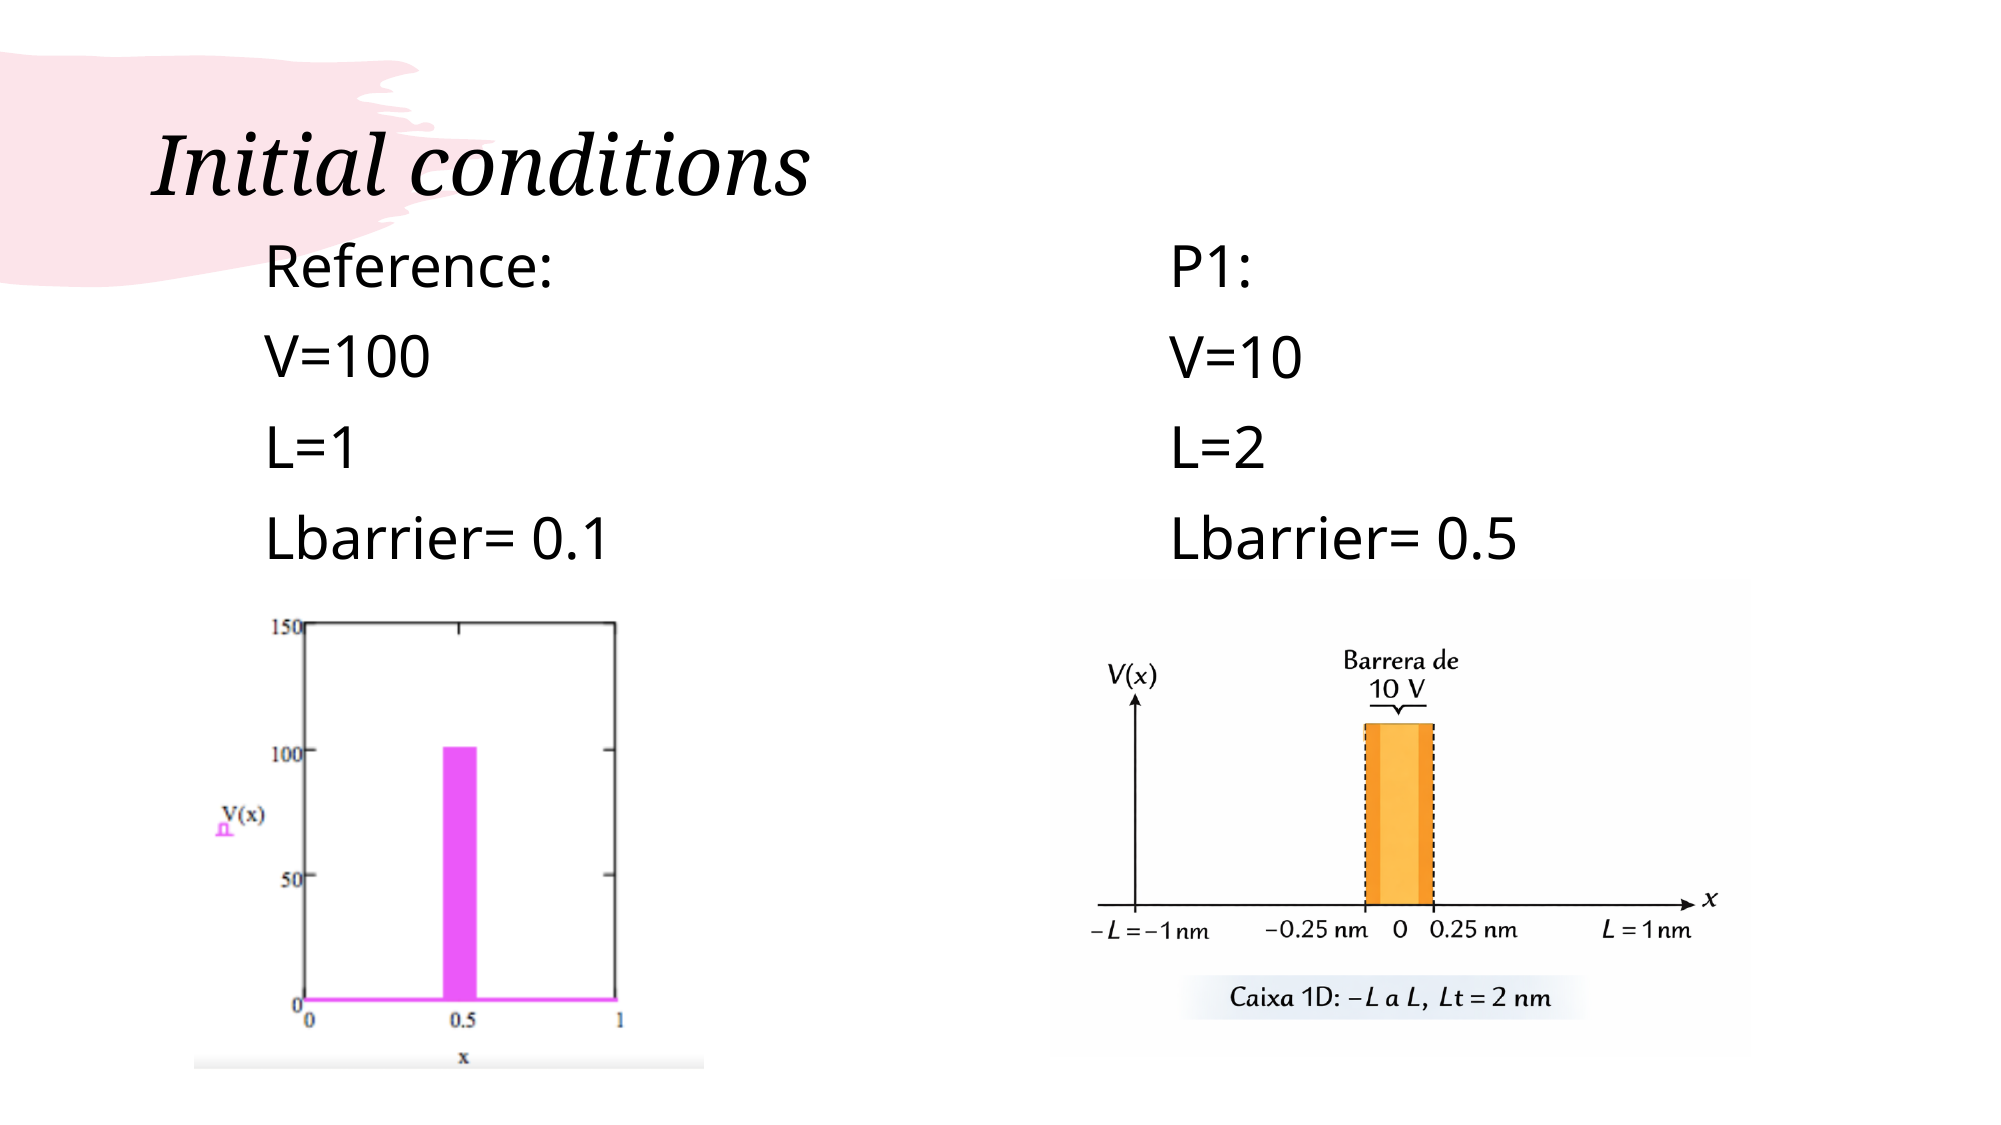

# Initial conditions
Reference:
V=100
L=1
Lbarrier= 0.1
P1:
V=10
L=2
Lbarrier= 0.5